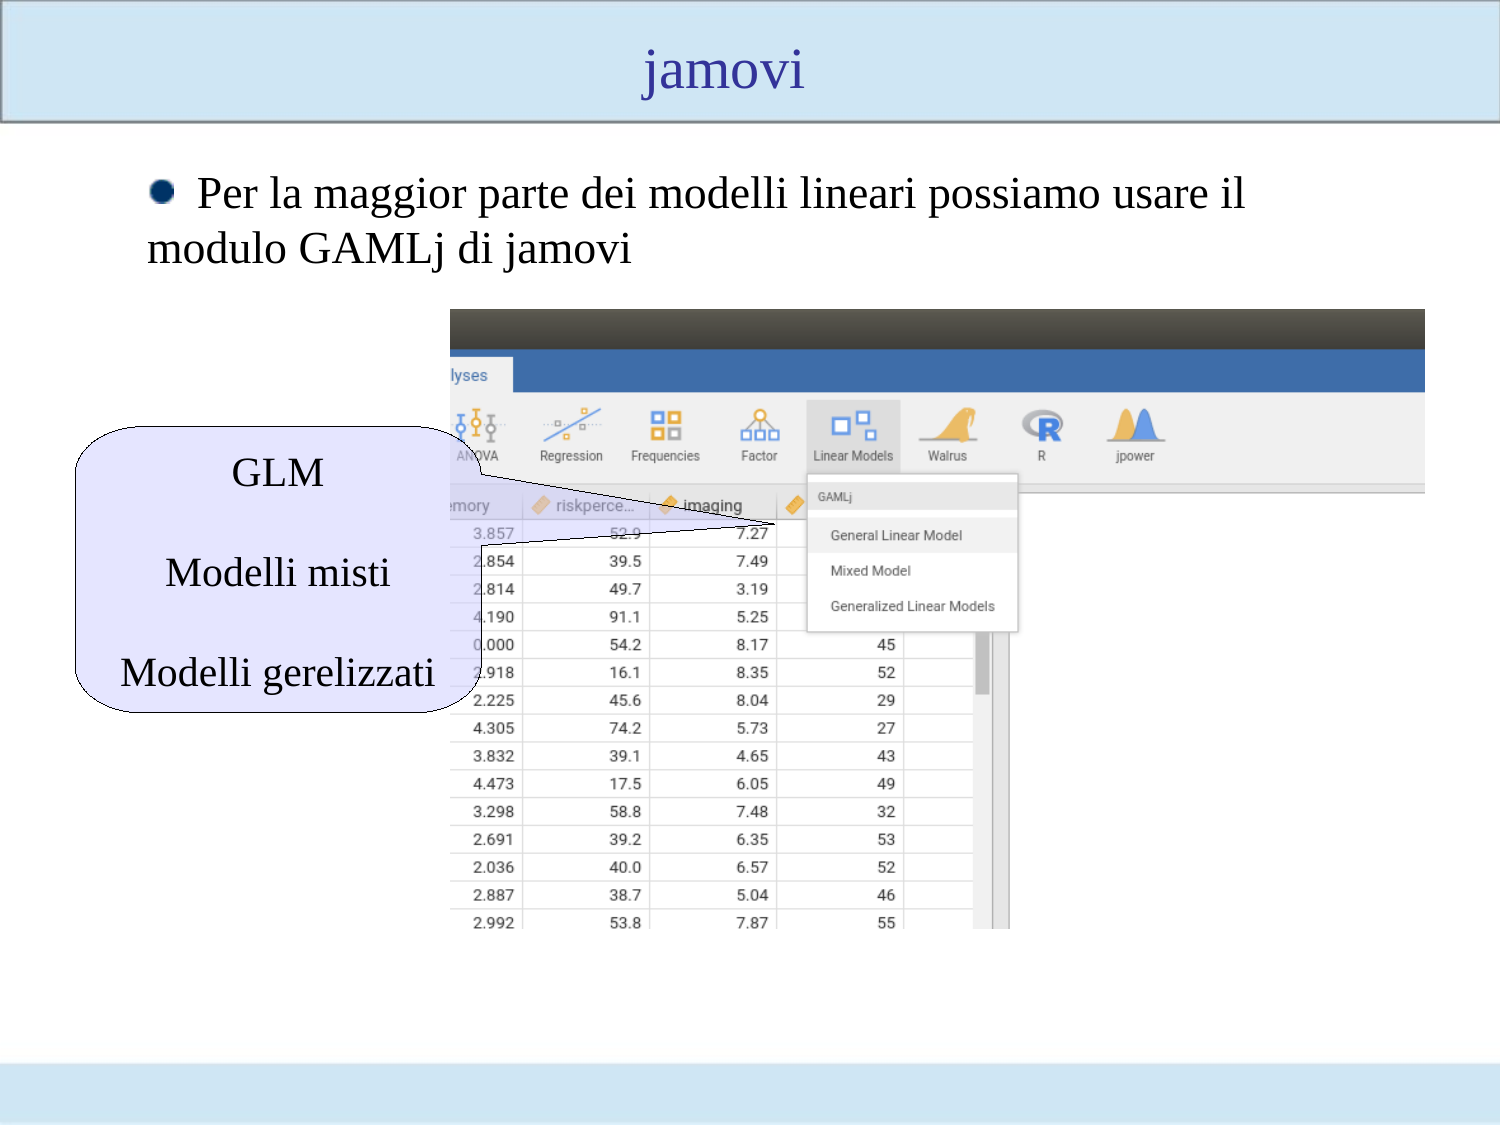

# jamovi
 Per la maggior parte dei modelli lineari possiamo usare il modulo GAMLj di jamovi
GLM
Modelli misti
Modelli gerelizzati
90